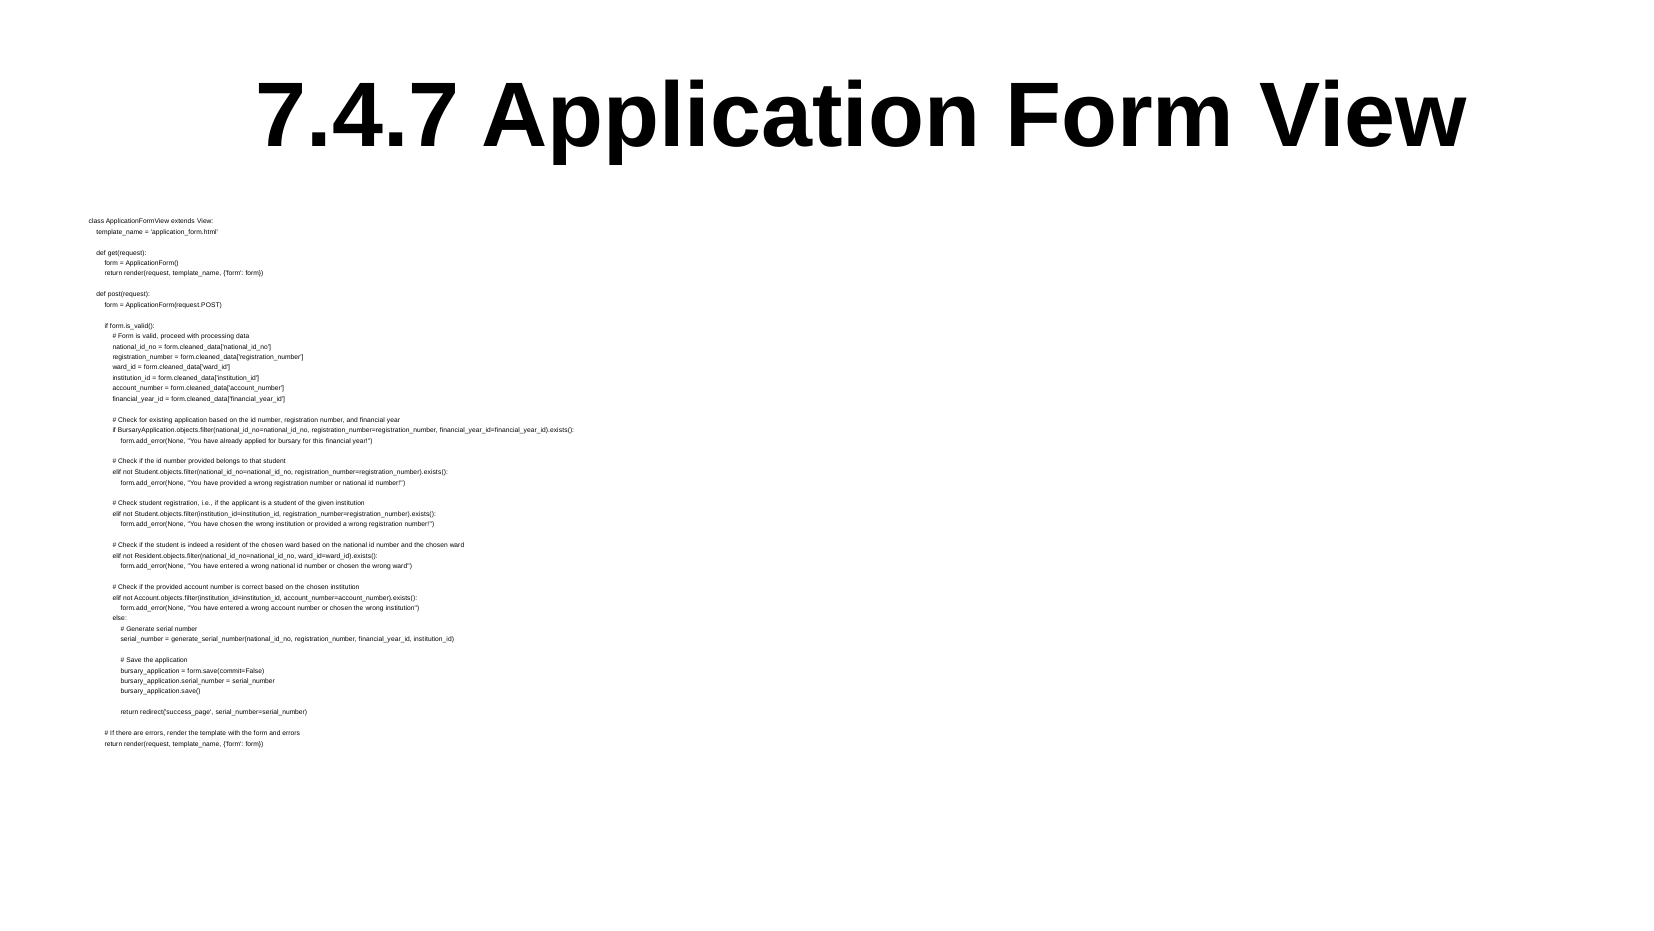

# 7.4.7 Application Form View
class ApplicationFormView extends View:
 template_name = 'application_form.html'
 def get(request):
 form = ApplicationForm()
 return render(request, template_name, {'form': form})
 def post(request):
 form = ApplicationForm(request.POST)
 if form.is_valid():
 # Form is valid, proceed with processing data
 national_id_no = form.cleaned_data['national_id_no']
 registration_number = form.cleaned_data['registration_number']
 ward_id = form.cleaned_data['ward_id']
 institution_id = form.cleaned_data['institution_id']
 account_number = form.cleaned_data['account_number']
 financial_year_id = form.cleaned_data['financial_year_id']
 # Check for existing application based on the id number, registration number, and financial year
 if BursaryApplication.objects.filter(national_id_no=national_id_no, registration_number=registration_number, financial_year_id=financial_year_id).exists():
 form.add_error(None, "You have already applied for bursary for this financial year!")
 # Check if the id number provided belongs to that student
 elif not Student.objects.filter(national_id_no=national_id_no, registration_number=registration_number).exists():
 form.add_error(None, "You have provided a wrong registration number or national id number!")
 # Check student registration, i.e., if the applicant is a student of the given institution
 elif not Student.objects.filter(institution_id=institution_id, registration_number=registration_number).exists():
 form.add_error(None, "You have chosen the wrong institution or provided a wrong registration number!")
 # Check if the student is indeed a resident of the chosen ward based on the national id number and the chosen ward
 elif not Resident.objects.filter(national_id_no=national_id_no, ward_id=ward_id).exists():
 form.add_error(None, "You have entered a wrong national id number or chosen the wrong ward")
 # Check if the provided account number is correct based on the chosen institution
 elif not Account.objects.filter(institution_id=institution_id, account_number=account_number).exists():
 form.add_error(None, "You have entered a wrong account number or chosen the wrong institution")
 else:
 # Generate serial number
 serial_number = generate_serial_number(national_id_no, registration_number, financial_year_id, institution_id)
 # Save the application
 bursary_application = form.save(commit=False)
 bursary_application.serial_number = serial_number
 bursary_application.save()
 return redirect('success_page', serial_number=serial_number)
 # If there are errors, render the template with the form and errors
 return render(request, template_name, {'form': form})